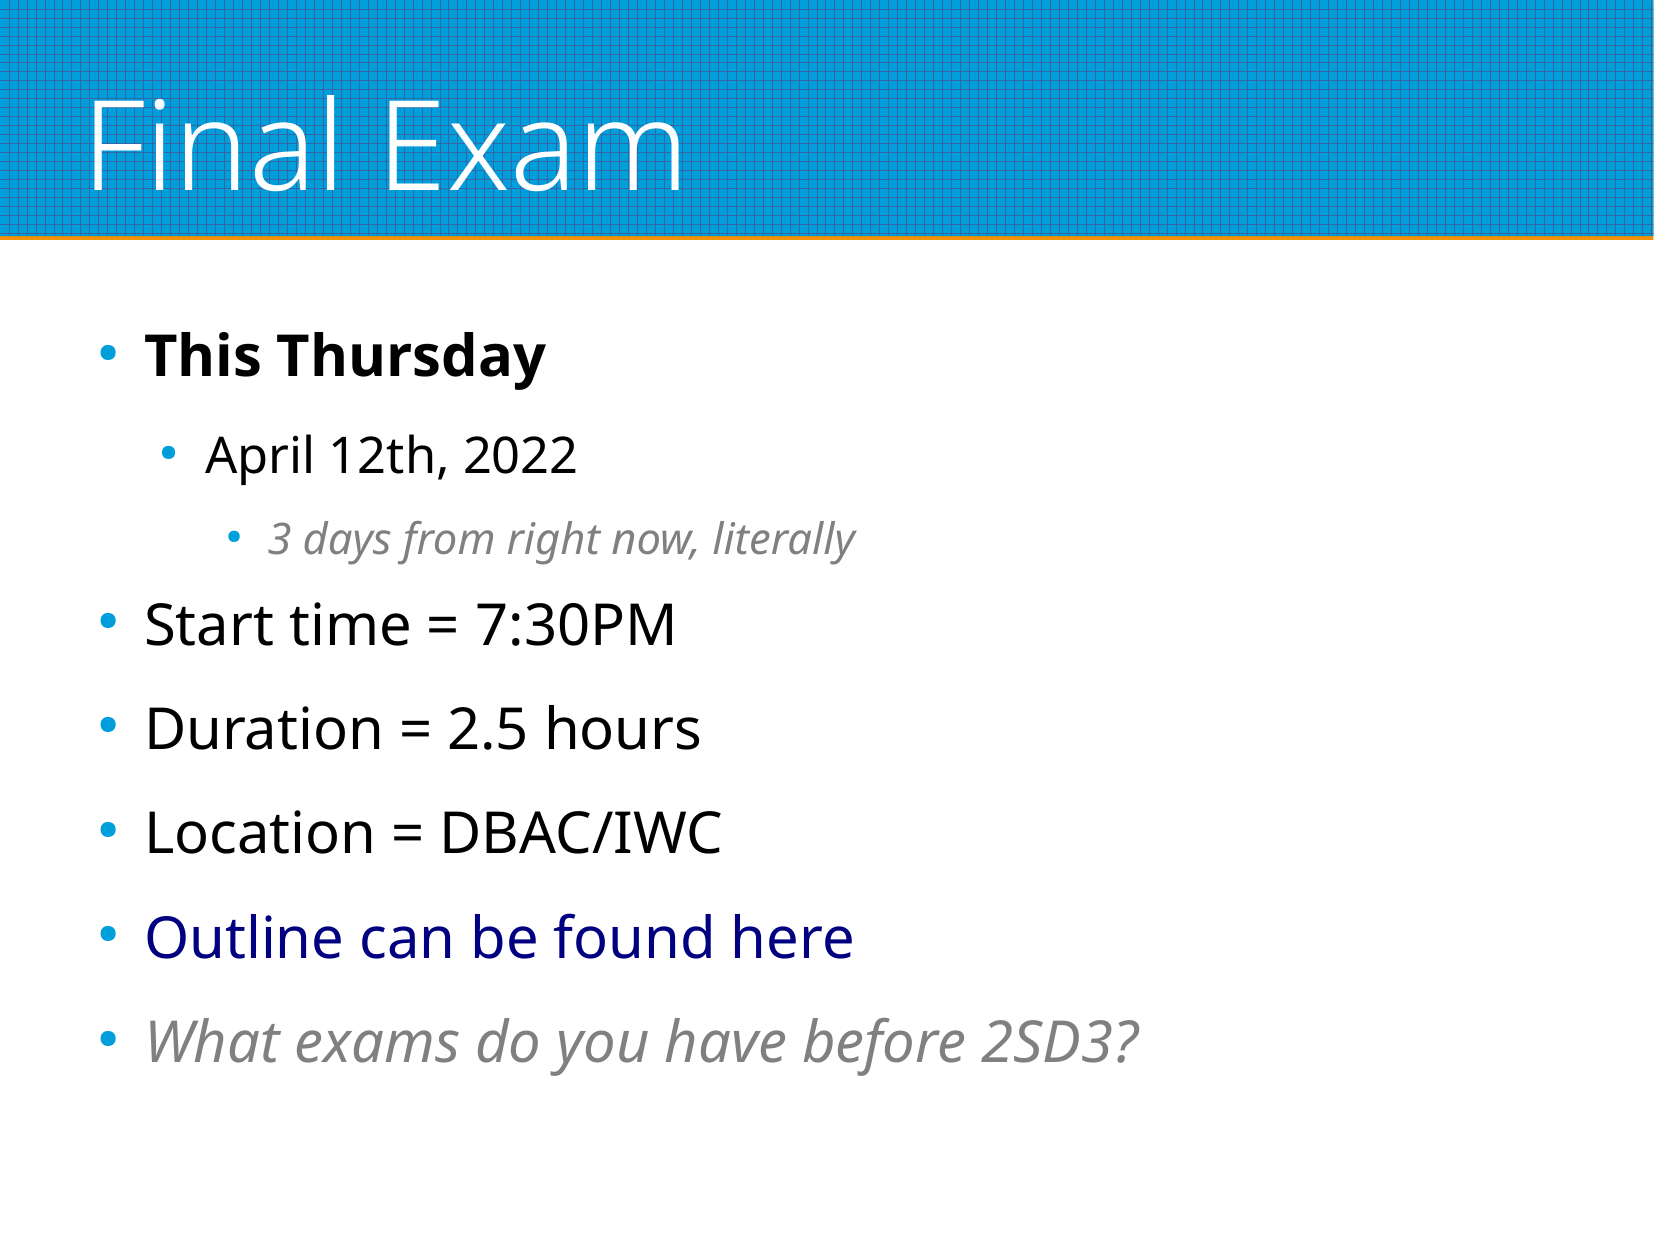

# Final Exam
This Thursday
April 12th, 2022
3 days from right now, literally
Start time = 7:30PM
Duration = 2.5 hours
Location = DBAC/IWC
Outline can be found here
What exams do you have before 2SD3?